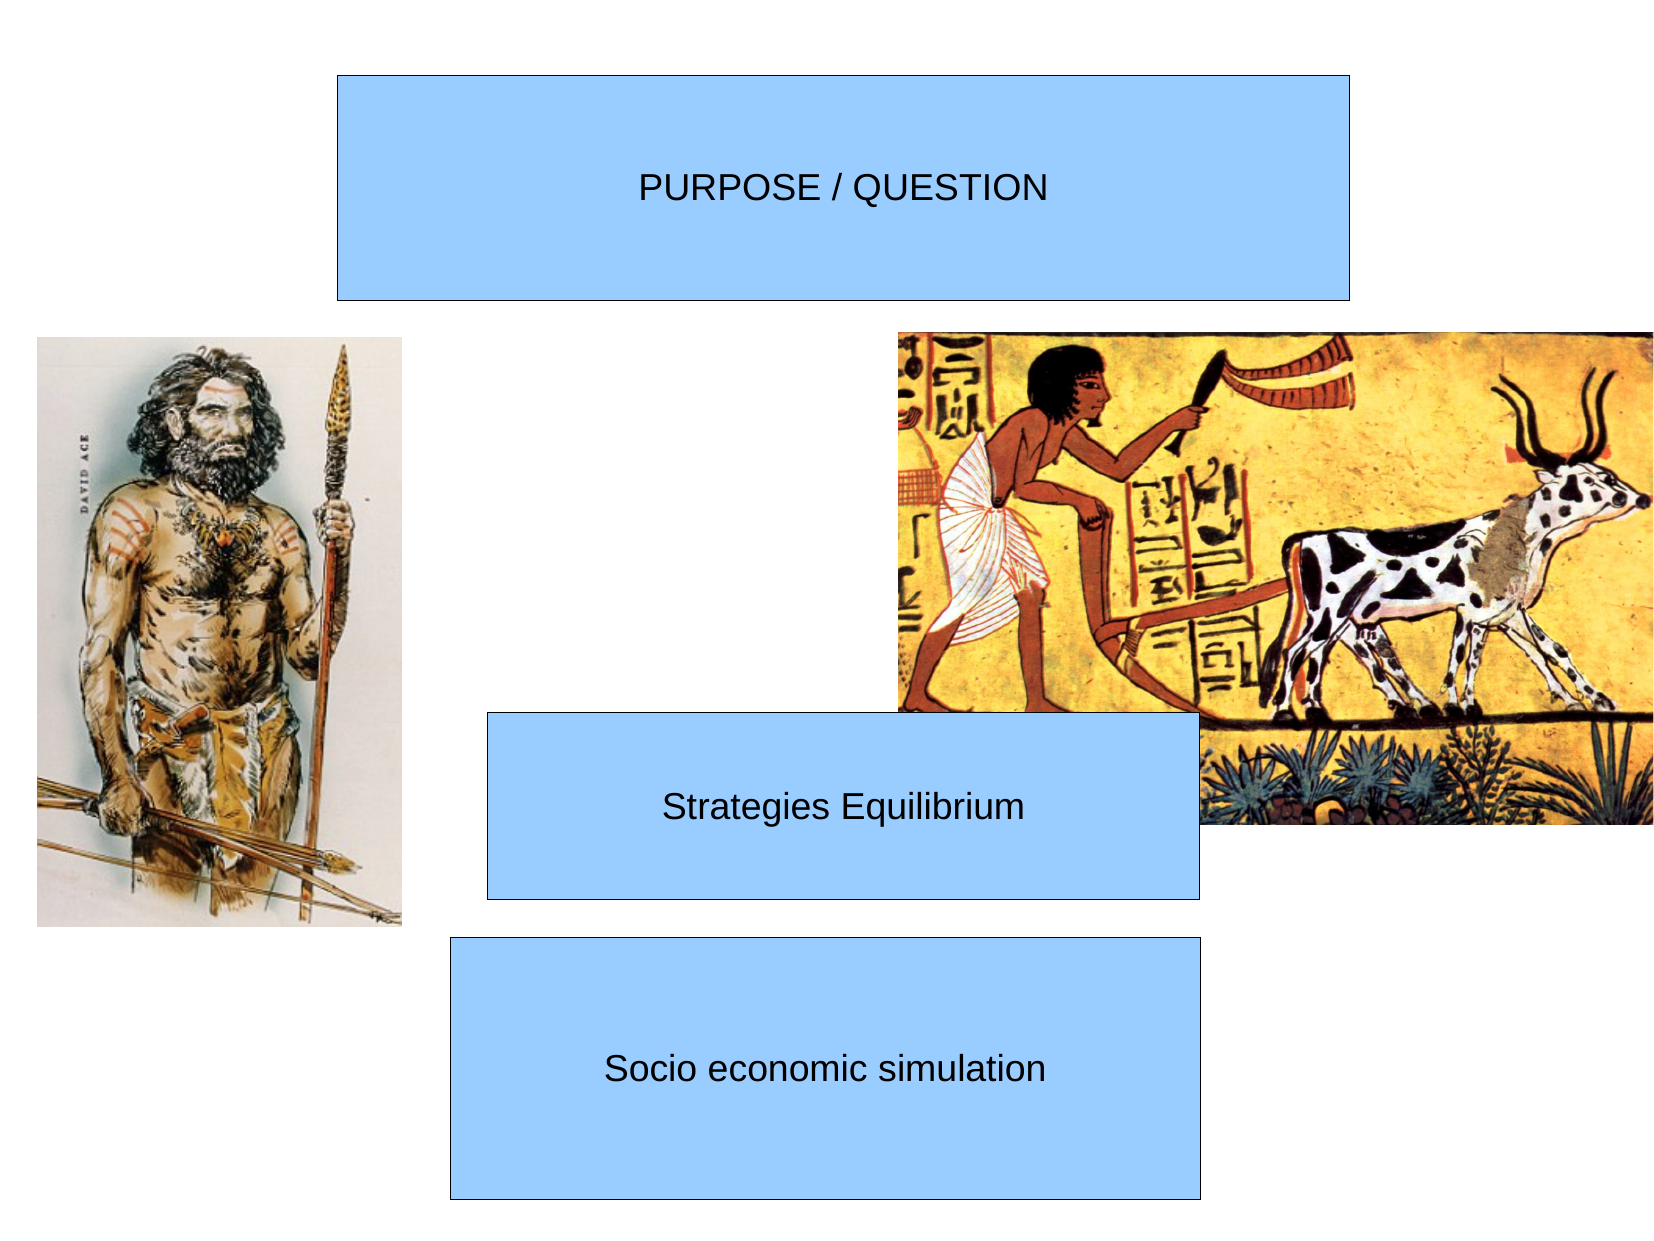

PURPOSE / QUESTION
Strategies Equilibrium
Socio economic simulation